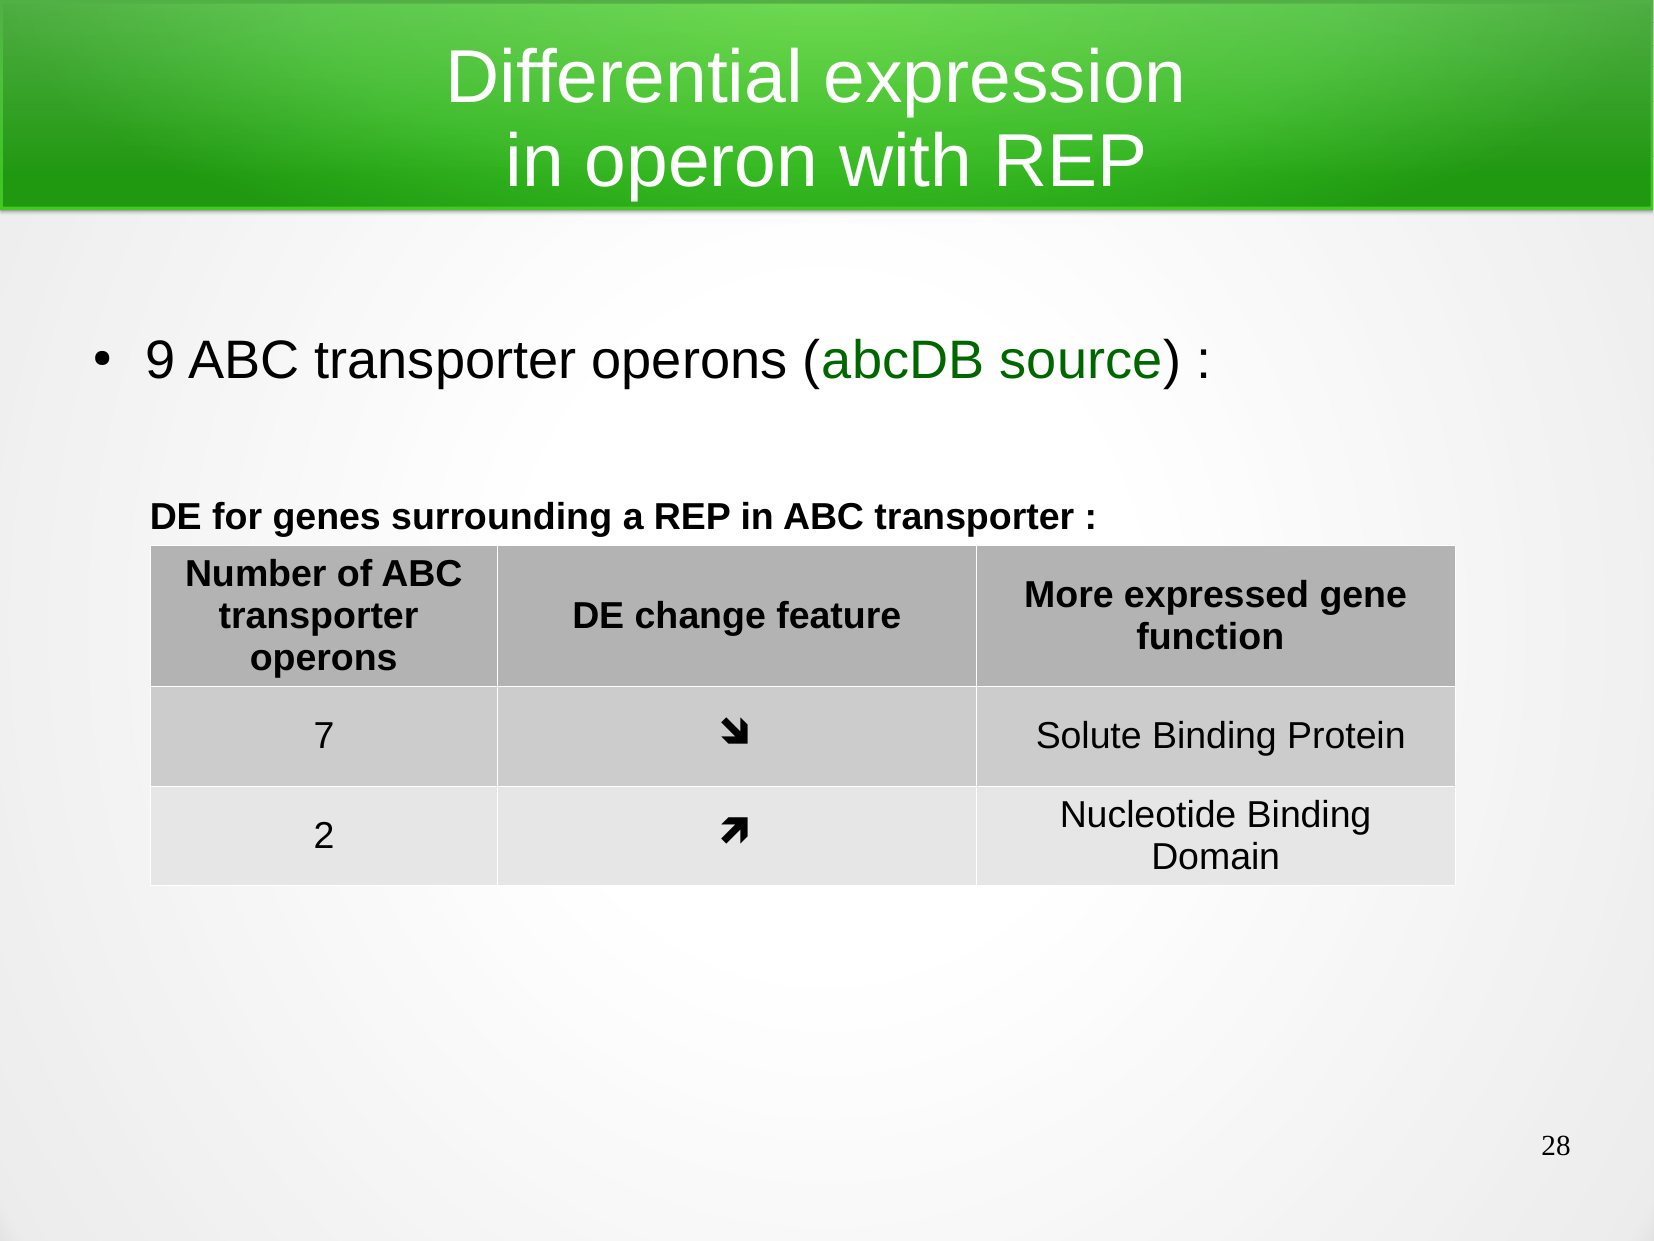

# Differential expression in operon with REP
9 ABC transporter operons (abcDB source) :
DE for genes surrounding a REP in ABC transporter :
| Number of ABC transporter operons | DE change feature | More expressed gene function |
| --- | --- | --- |
| 7 |  | Solute Binding Protein |
| 2 |  | Nucleotide Binding Domain |
28